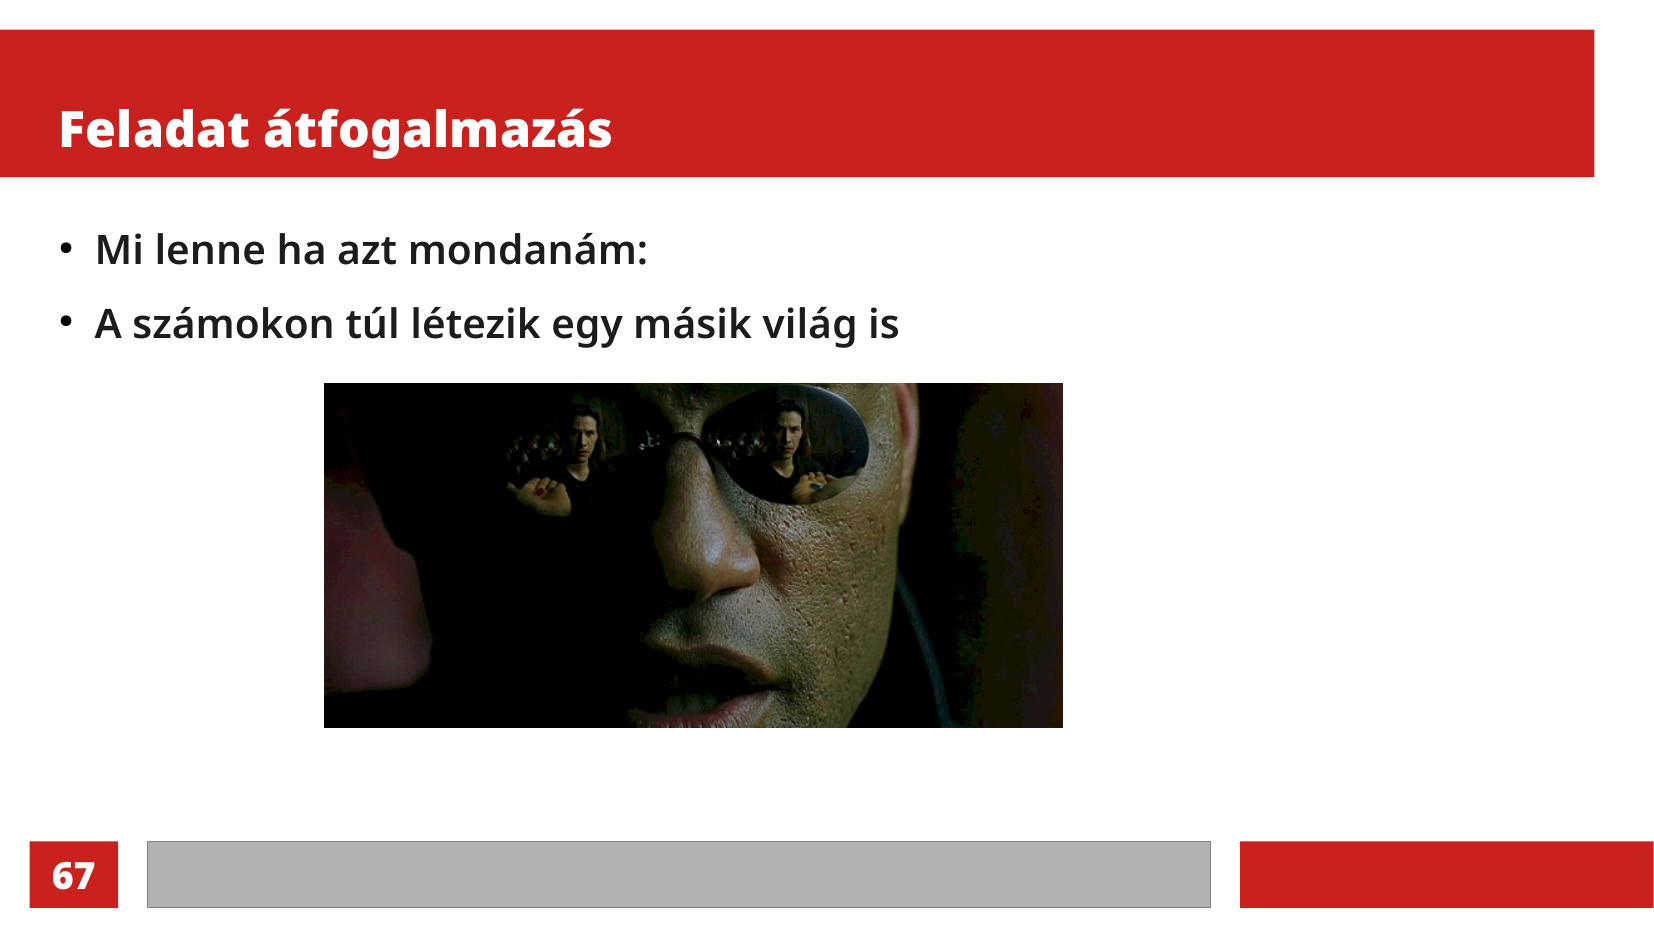

# Feladat átfogalmazás
Mi lenne ha azt mondanám:
A számokon túl létezik egy másik világ is
67